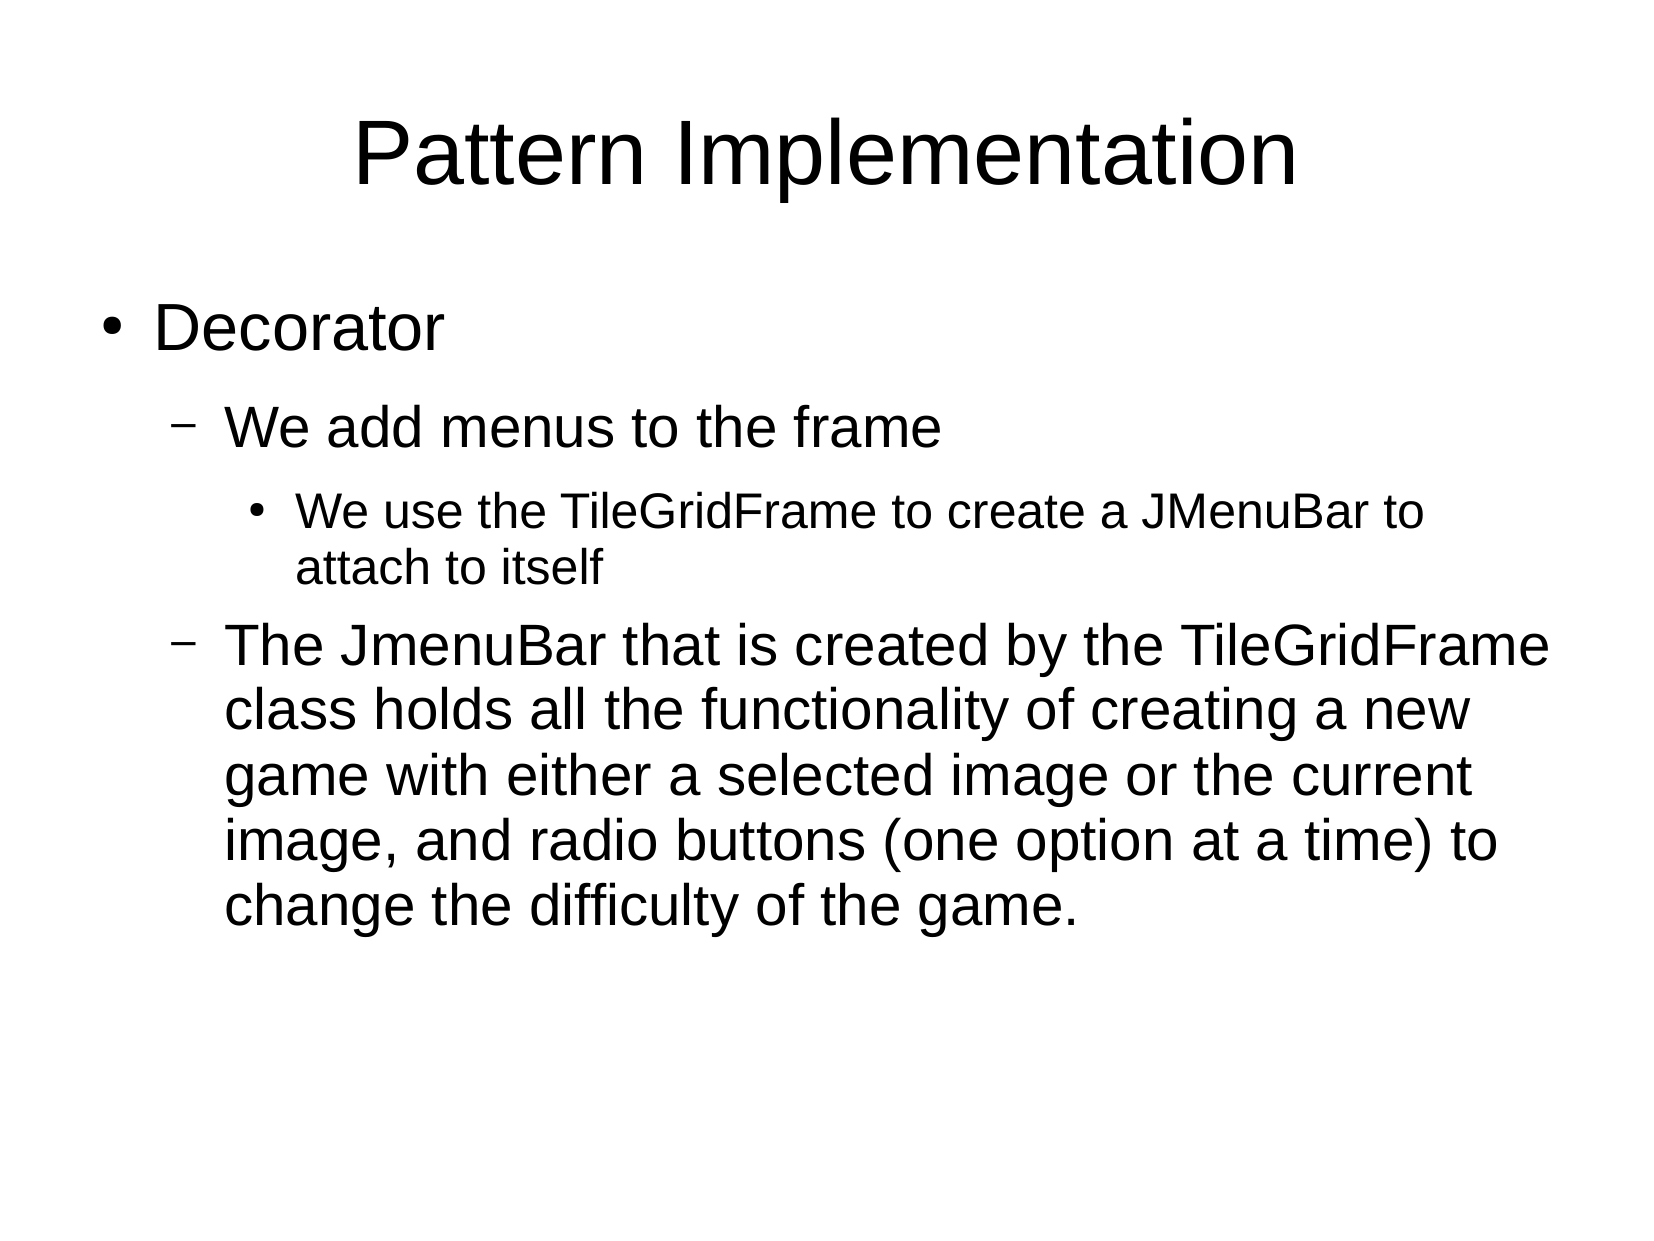

# Pattern Implementation
Decorator
We add menus to the frame
We use the TileGridFrame to create a JMenuBar to attach to itself
The JmenuBar that is created by the TileGridFrame class holds all the functionality of creating a new game with either a selected image or the current image, and radio buttons (one option at a time) to change the difficulty of the game.